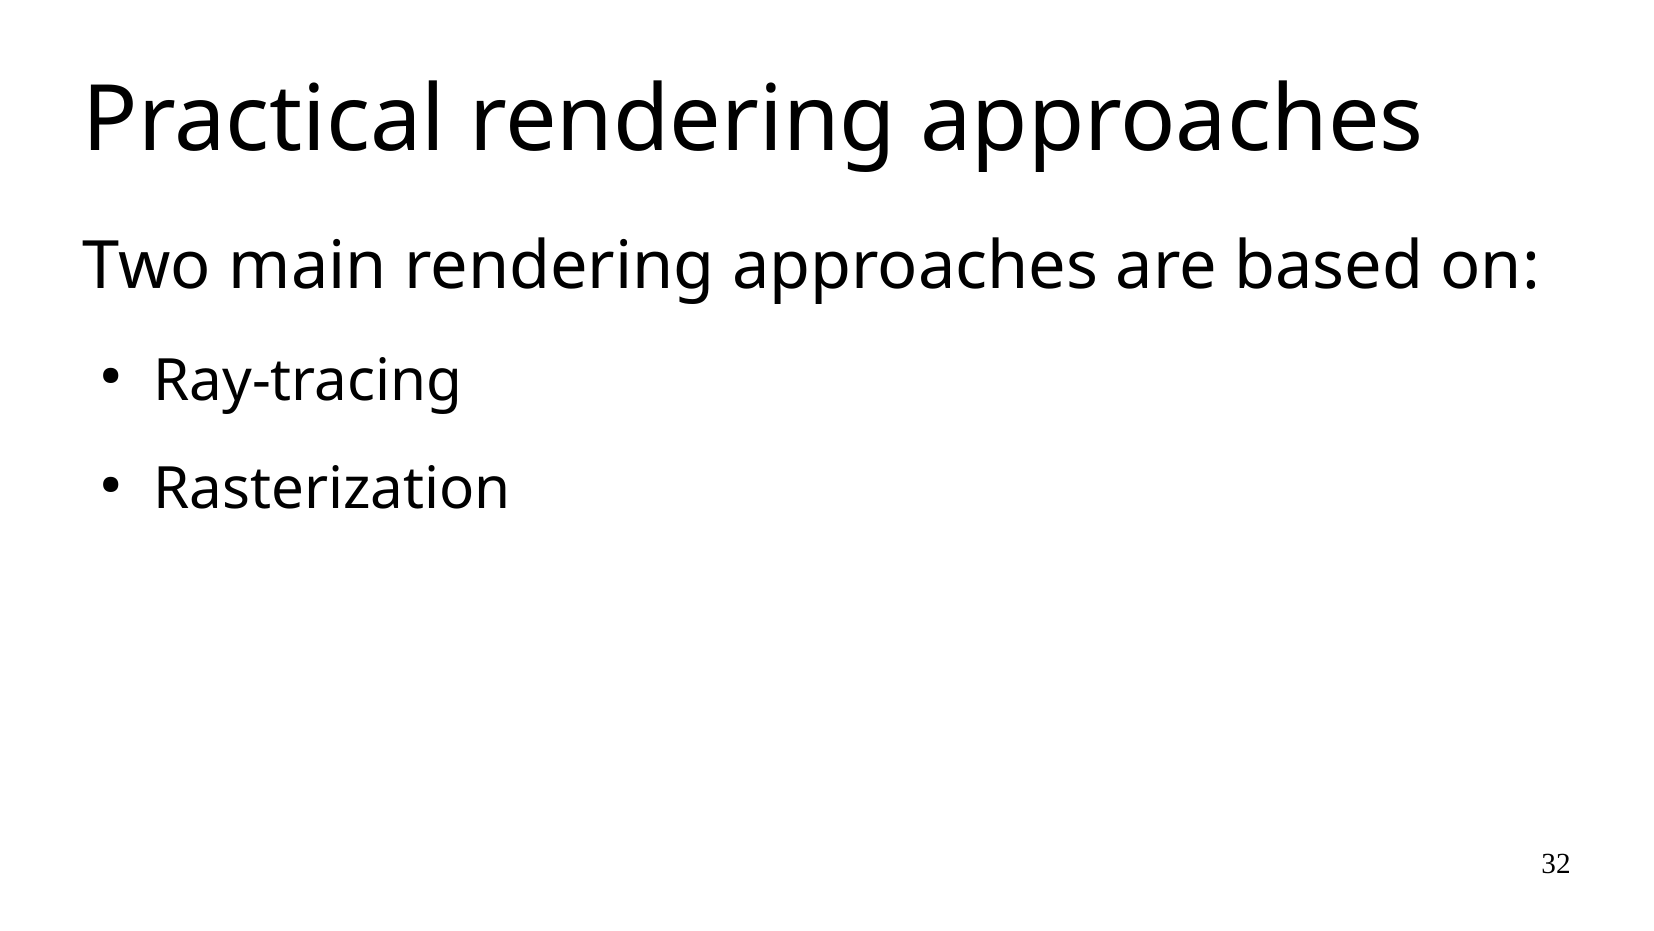

# Practical rendering approaches
Two main rendering approaches are based on:
Ray-tracing
Rasterization
32